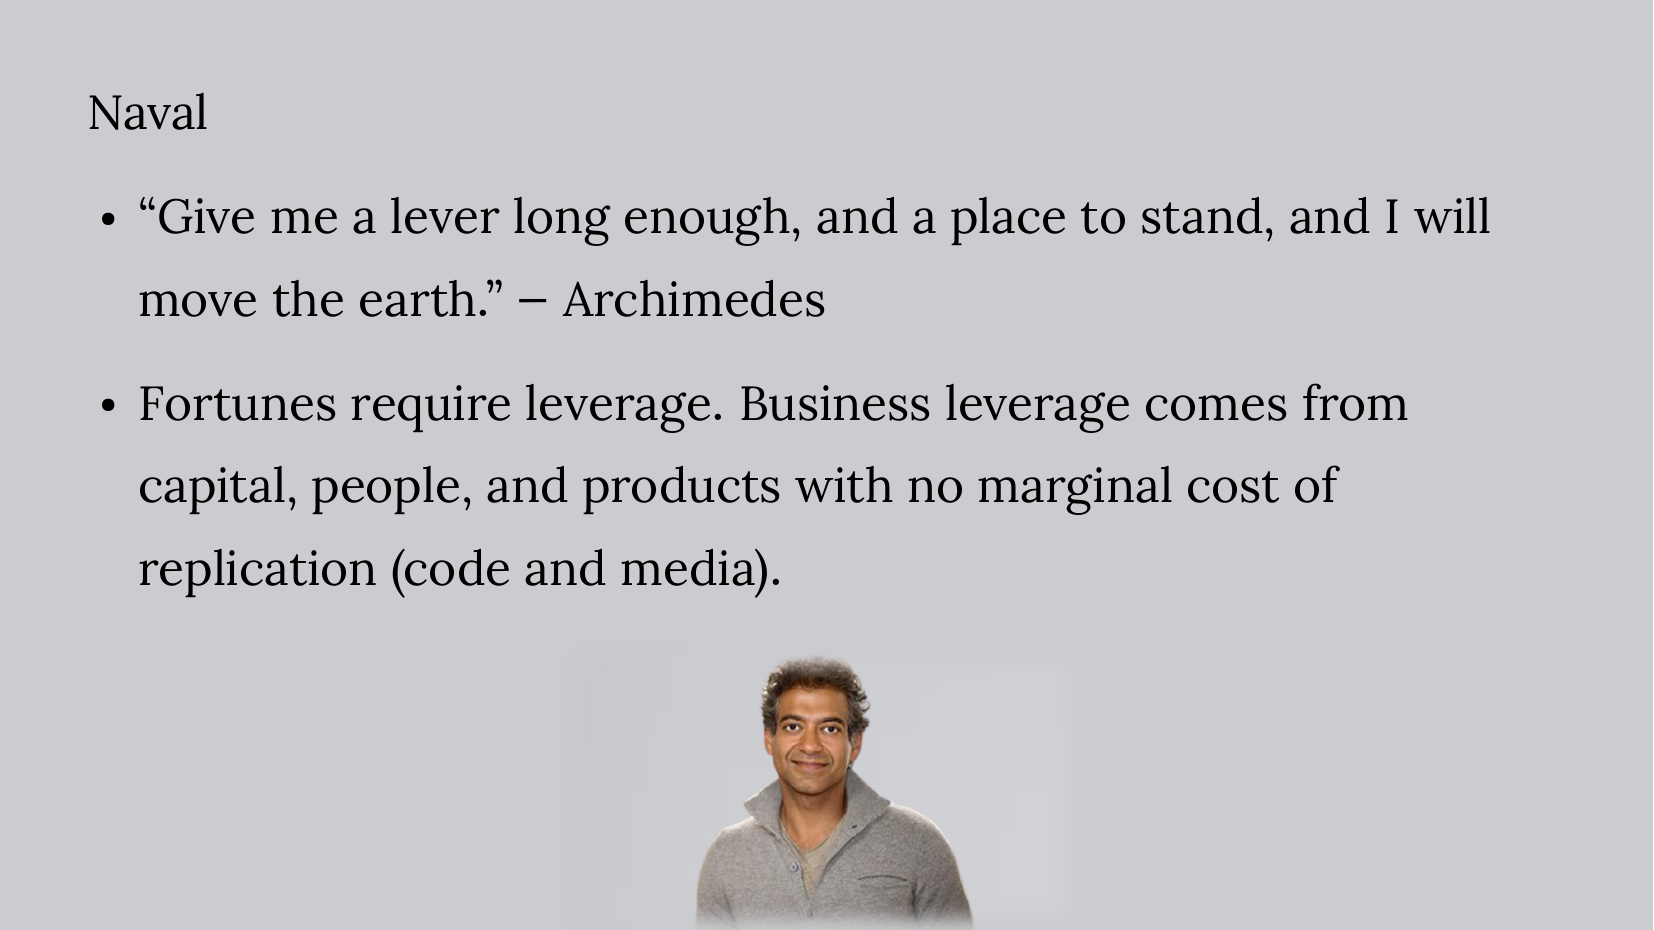

# Naval
“Give me a lever long enough, and a place to stand, and I will move the earth.” — Archimedes
Fortunes require leverage. Business leverage comes from capital, people, and products with no marginal cost of replication (code and media).